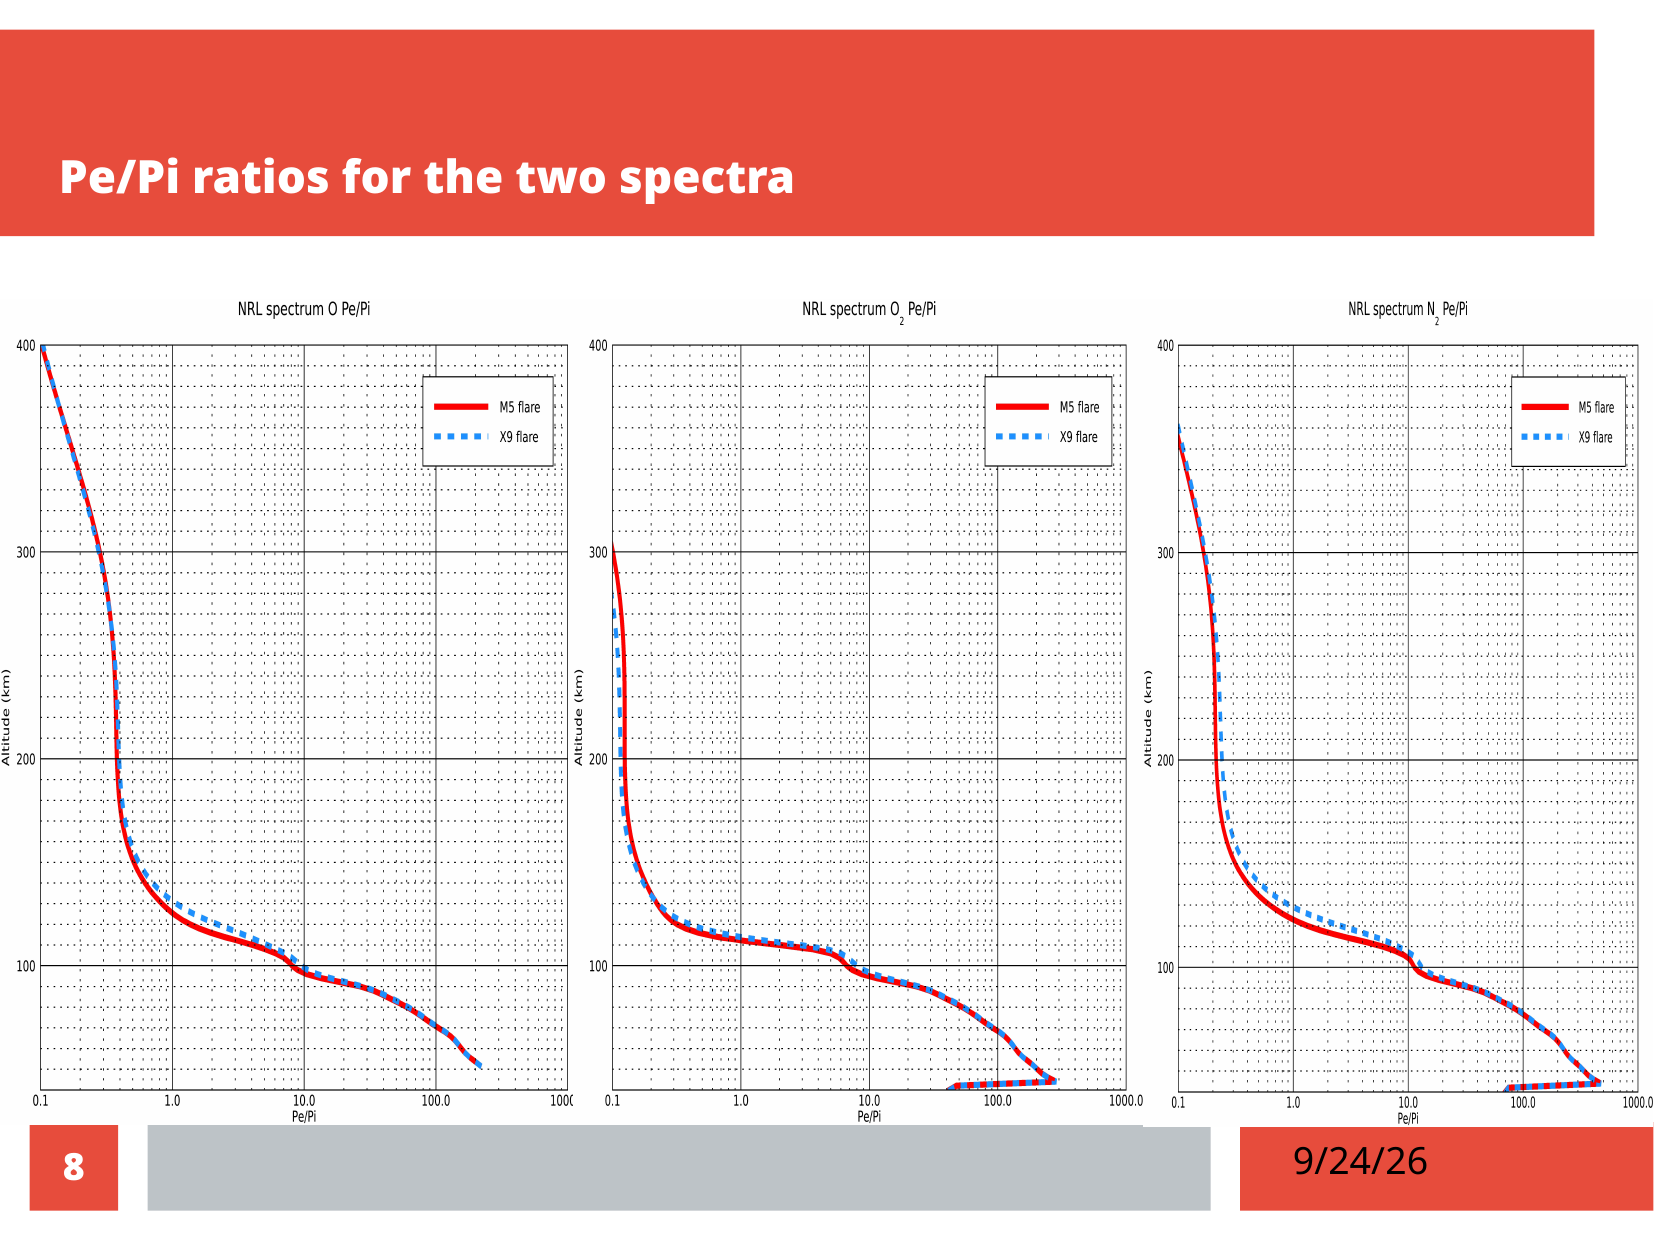

# Pe/Pi ratios for the two spectra
8